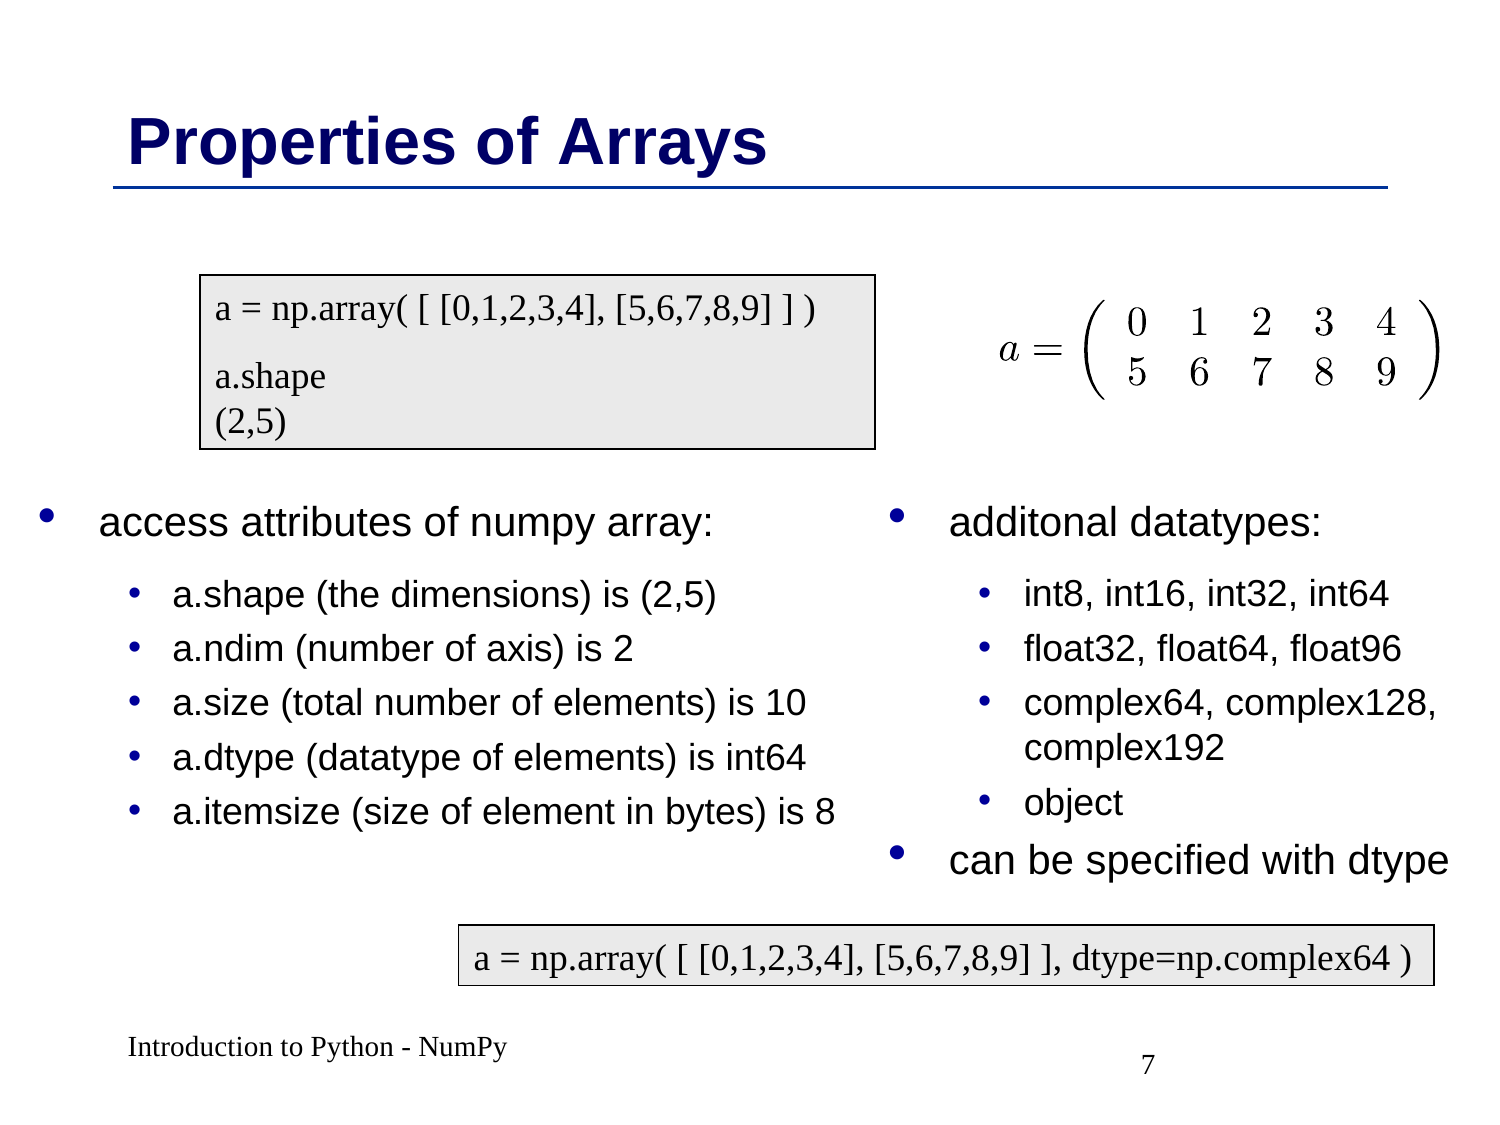

# Properties of Arrays
a = np.array( [ [0,1,2,3,4], [5,6,7,8,9] ] )
a.shape
(2,5)
access attributes of numpy array:
a.shape (the dimensions) is (2,5)
a.ndim (number of axis) is 2
a.size (total number of elements) is 10
a.dtype (datatype of elements) is int64
a.itemsize (size of element in bytes) is 8
additonal datatypes:
int8, int16, int32, int64
float32, float64, float96
complex64, complex128,
complex192
object
can be specified with dtype
a = np.array( [ [0,1,2,3,4], [5,6,7,8,9] ], dtype=np.complex64 )
Introduction to Python - NumPy